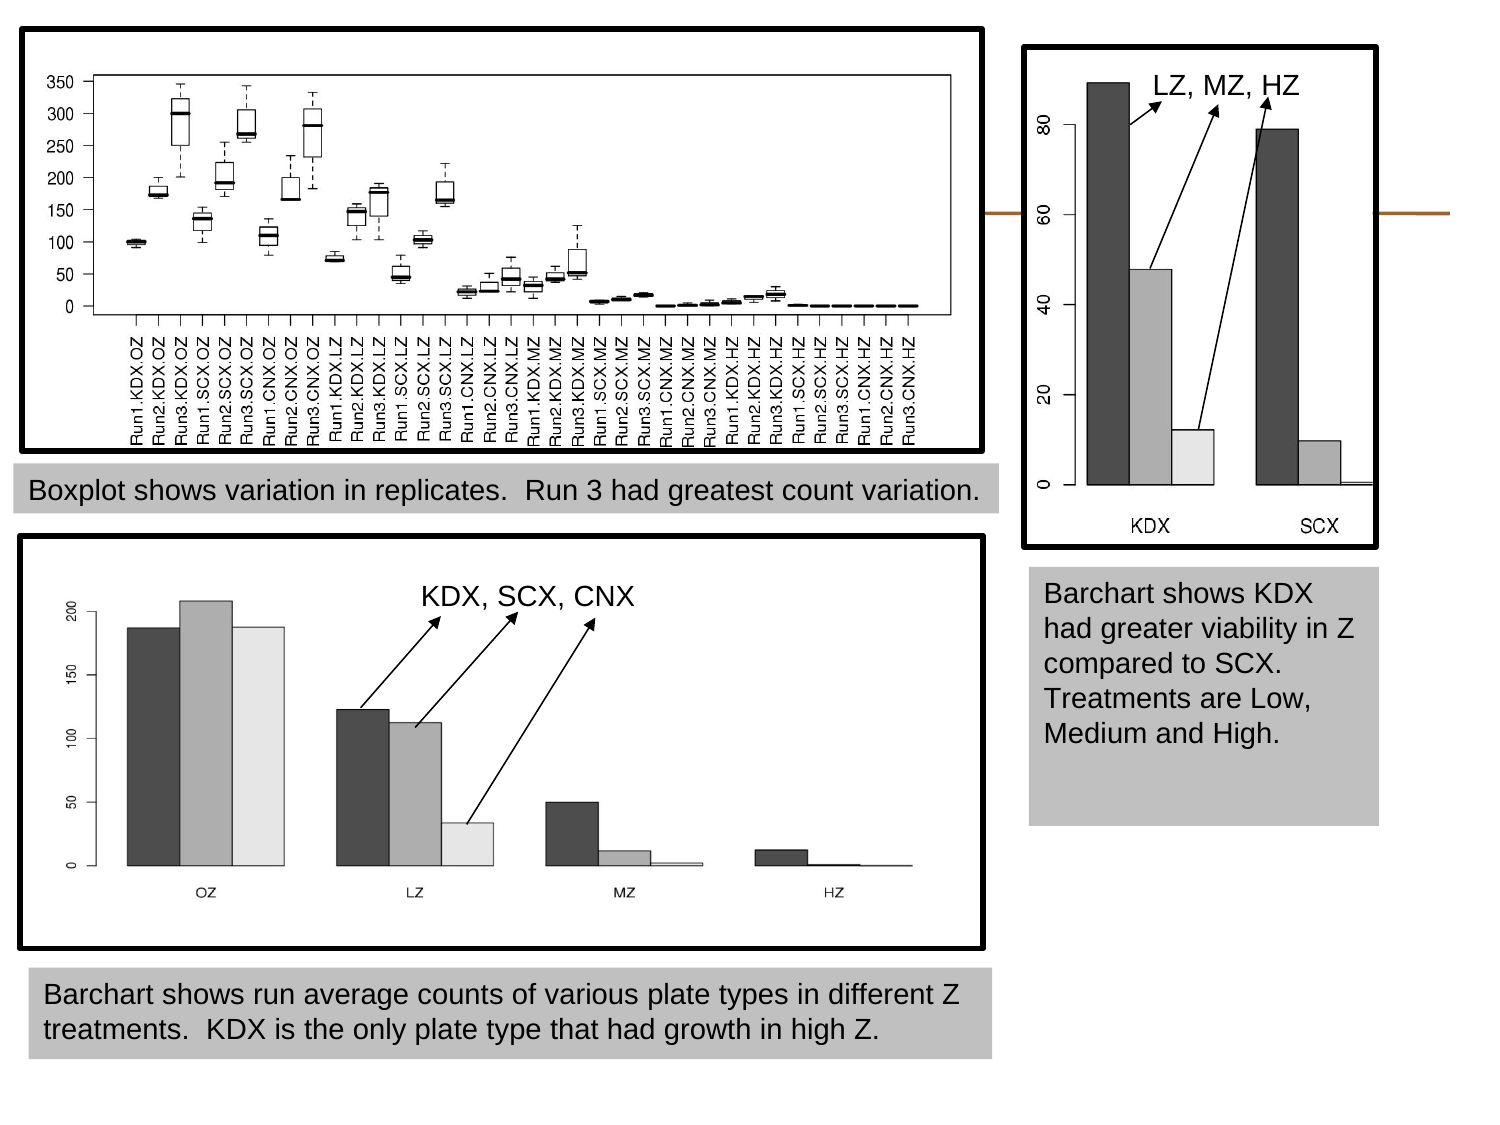

LZ, MZ, HZ
Boxplot shows variation in replicates. Run 3 had greatest count variation.
Barchart shows KDX had greater viability in Z compared to SCX. Treatments are Low, Medium and High.
KDX, SCX, CNX
Barchart shows run average counts of various plate types in different Z treatments. KDX is the only plate type that had growth in high Z.